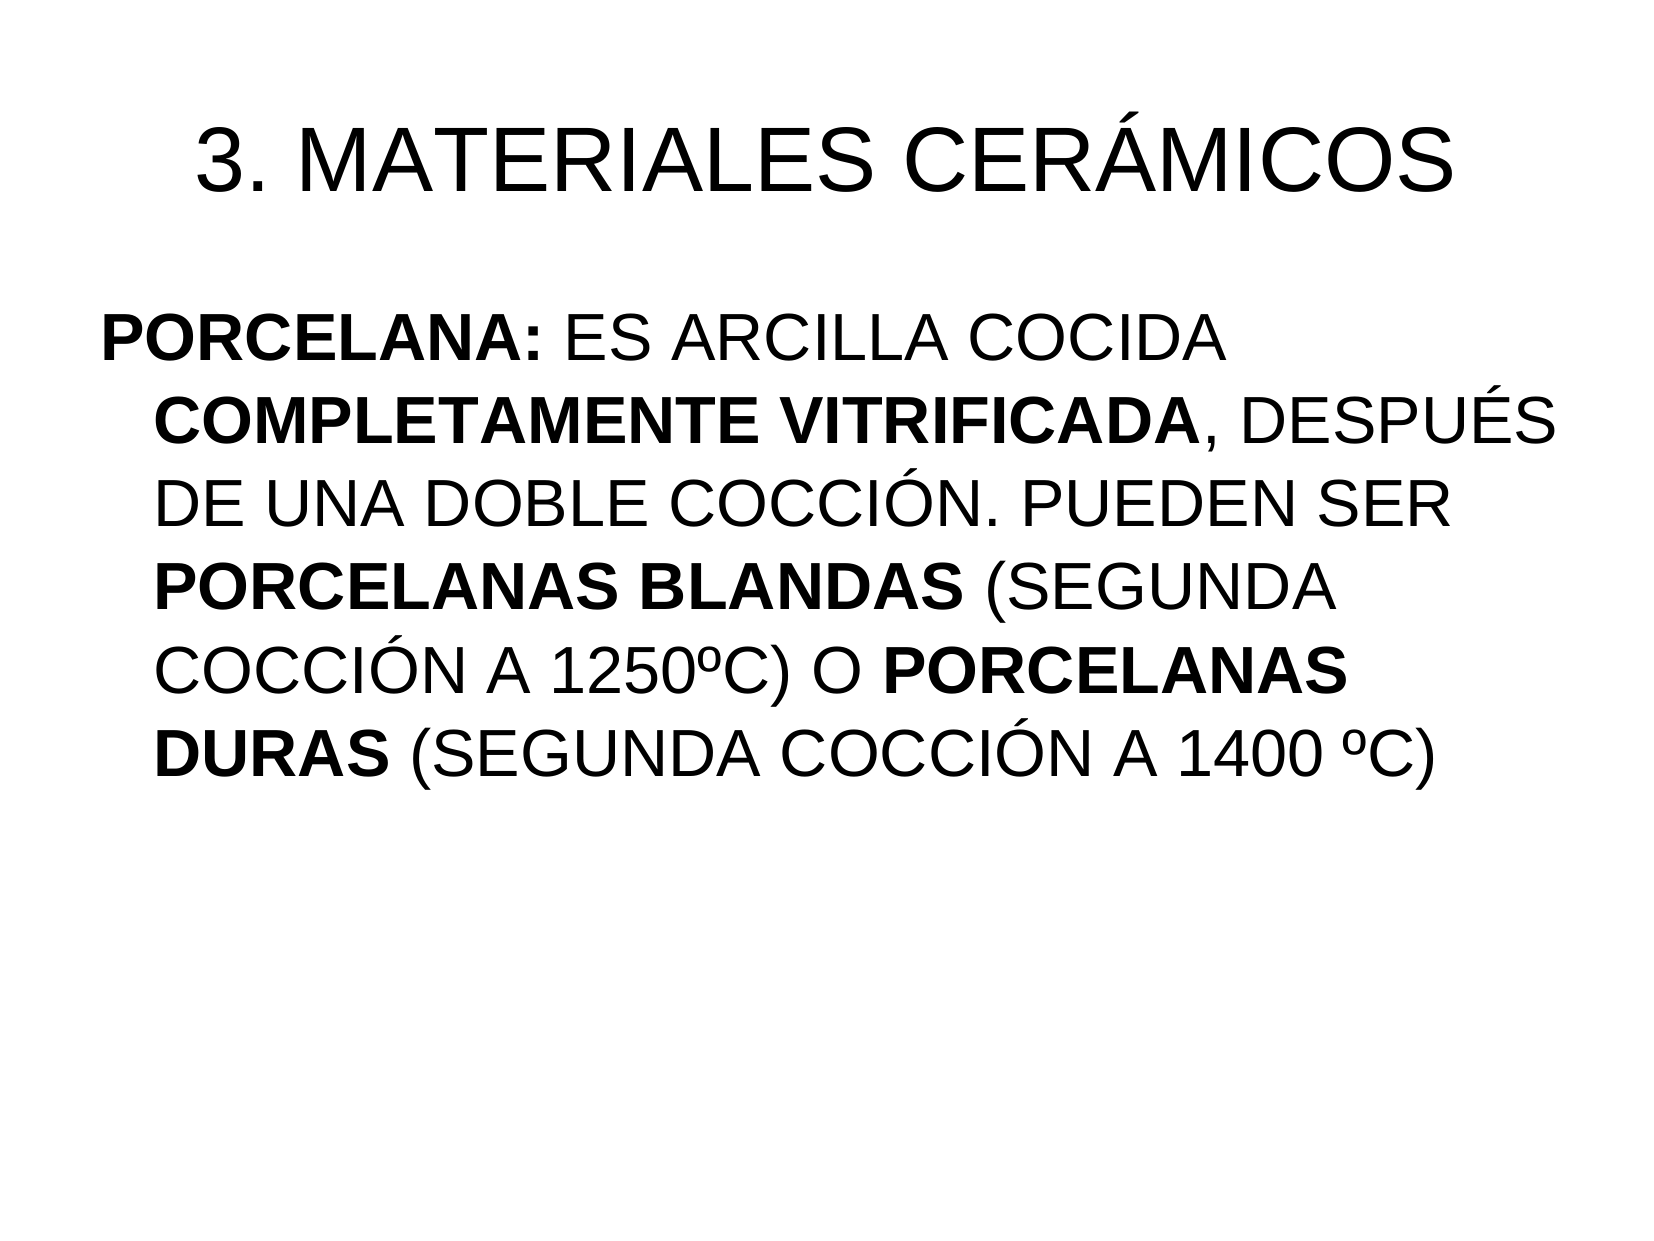

# 3. MATERIALES CERÁMICOS
PORCELANA: ES ARCILLA COCIDA COMPLETAMENTE VITRIFICADA, DESPUÉS DE UNA DOBLE COCCIÓN. PUEDEN SER PORCELANAS BLANDAS (SEGUNDA COCCIÓN A 1250ºC) O PORCELANAS DURAS (SEGUNDA COCCIÓN A 1400 ºC)